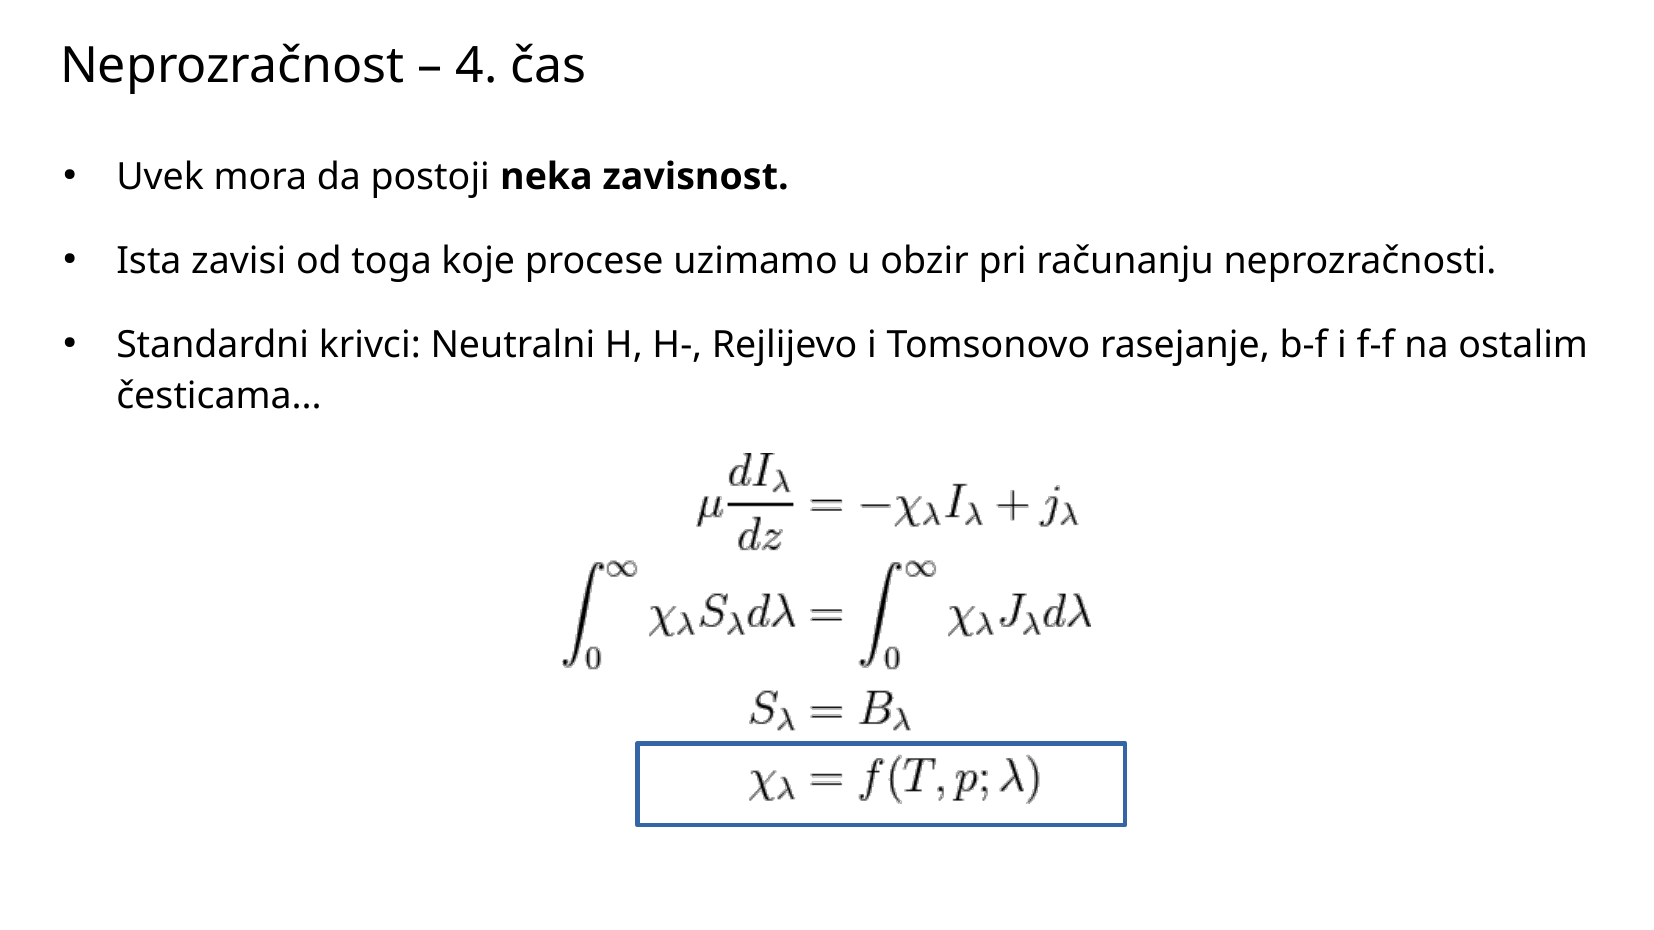

# Neprozračnost – 4. čas
Uvek mora da postoji neka zavisnost.
Ista zavisi od toga koje procese uzimamo u obzir pri računanju neprozračnosti.
Standardni krivci: Neutralni H, H-, Rejlijevo i Tomsonovo rasejanje, b-f i f-f na ostalim česticama...